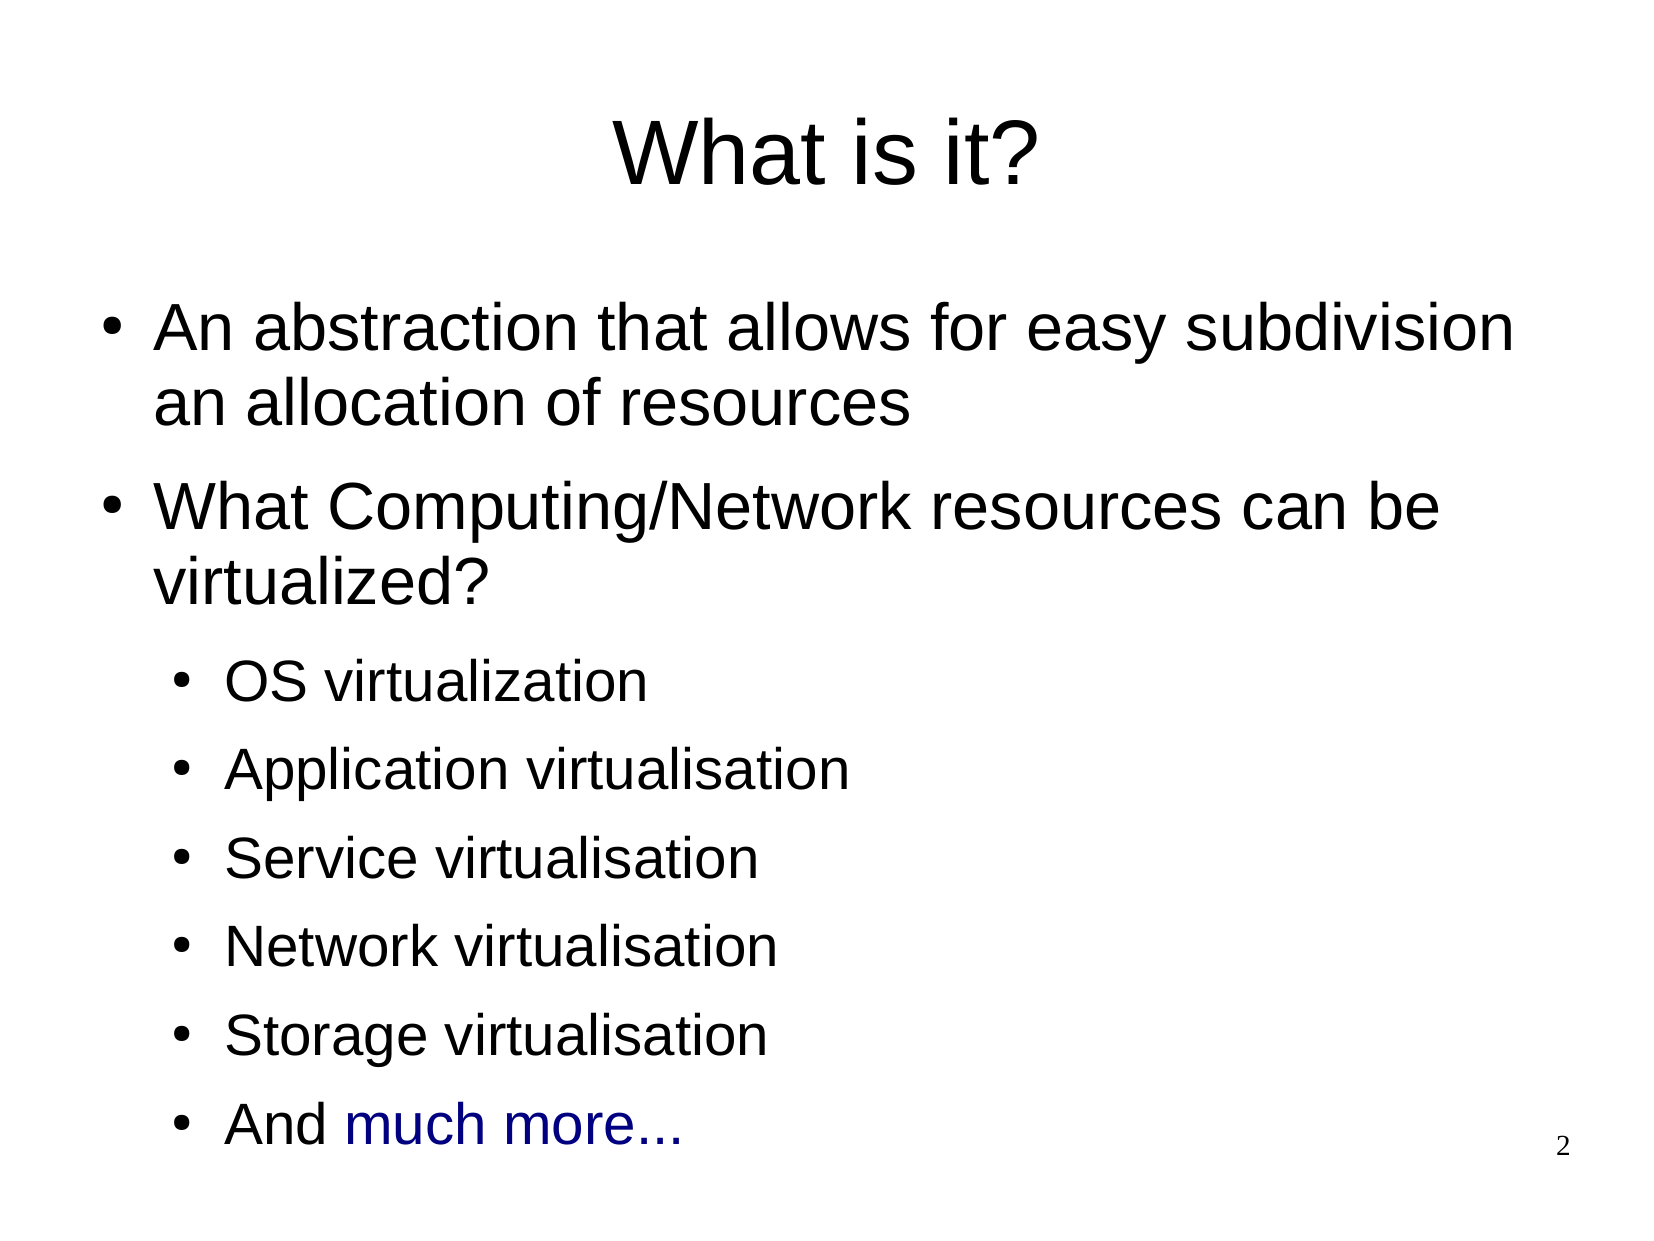

# What is it?
An abstraction that allows for easy subdivision an allocation of resources
What Computing/Network resources can be virtualized?
OS virtualization
Application virtualisation
Service virtualisation
Network virtualisation
Storage virtualisation
And much more...
2